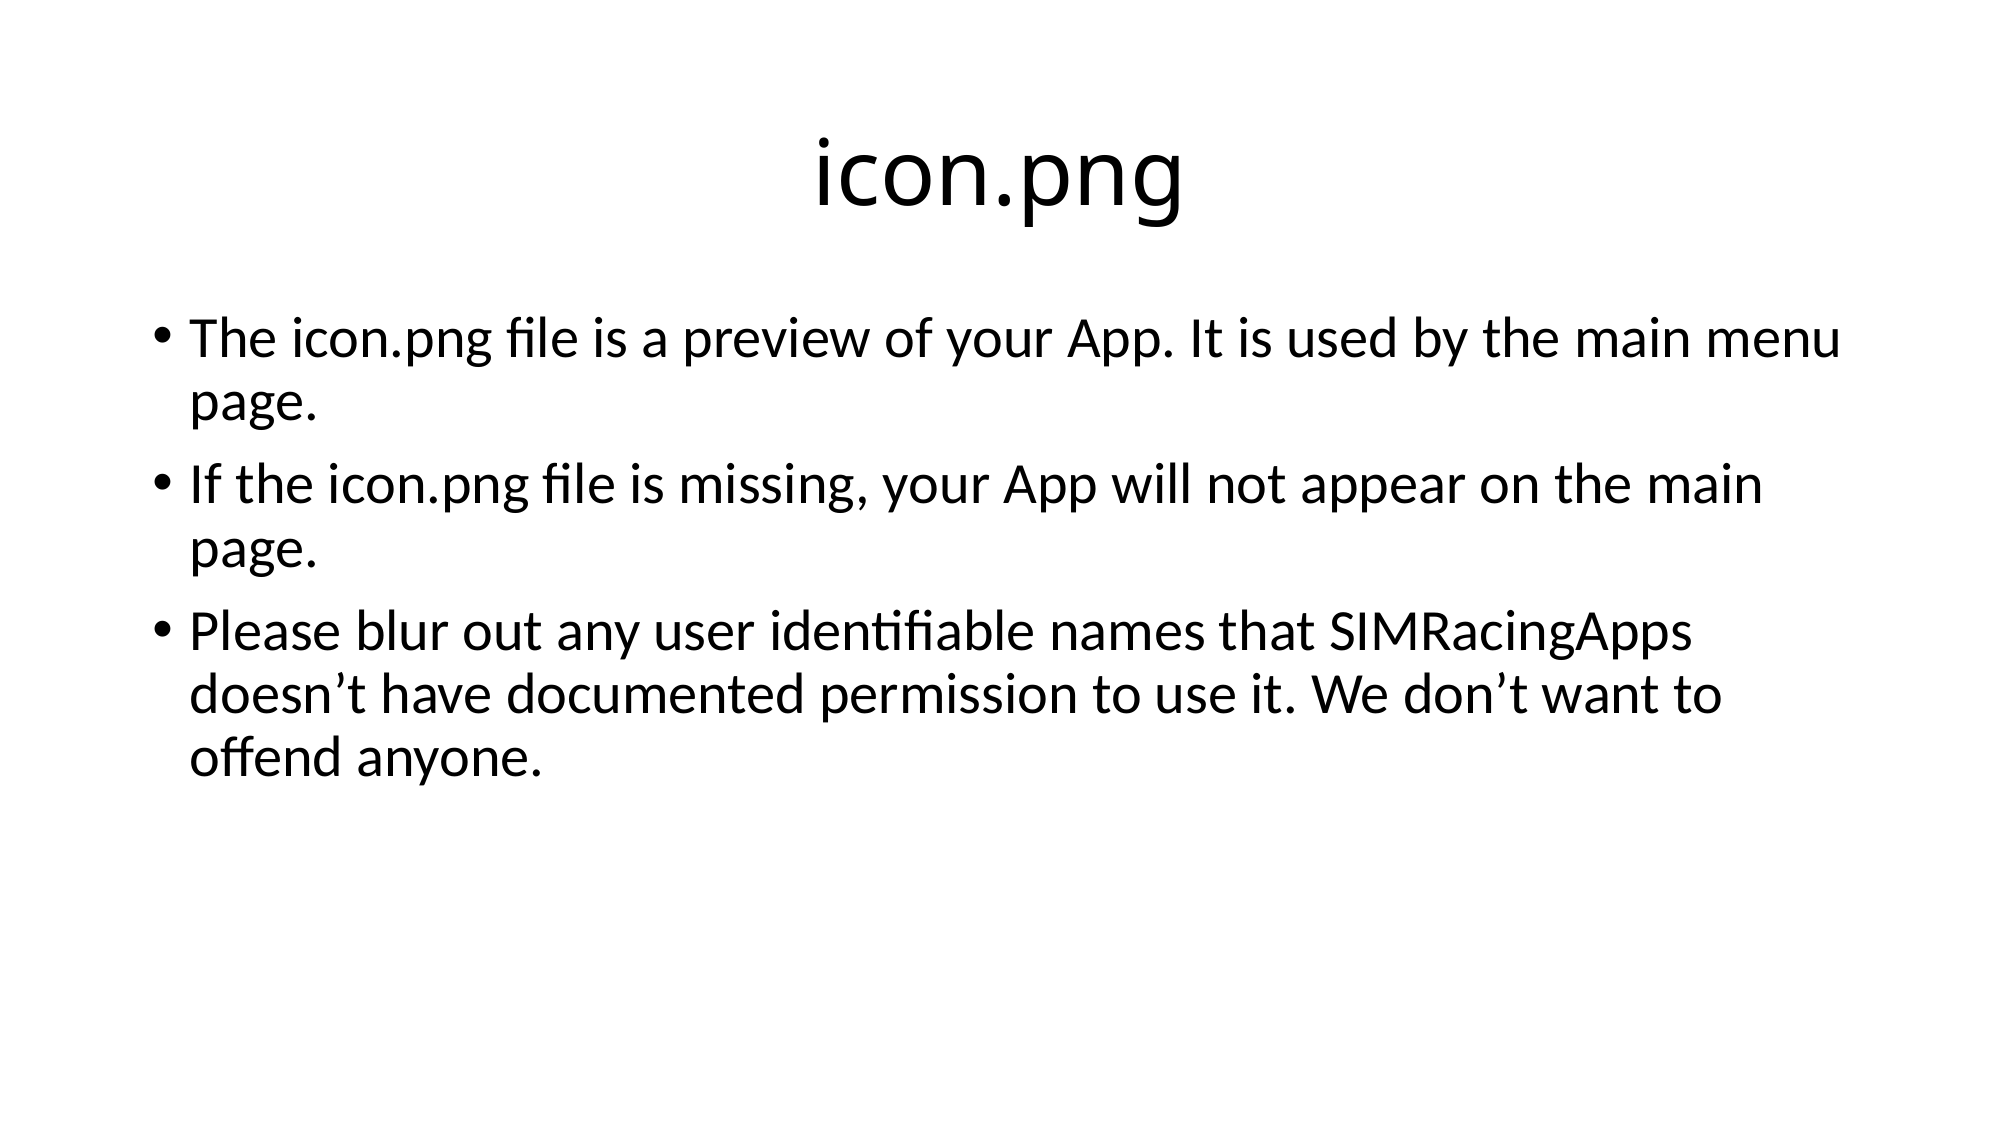

# icon.png
The icon.png file is a preview of your App. It is used by the main menu page.
If the icon.png file is missing, your App will not appear on the main page.
Please blur out any user identifiable names that SIMRacingApps doesn’t have documented permission to use it. We don’t want to offend anyone.